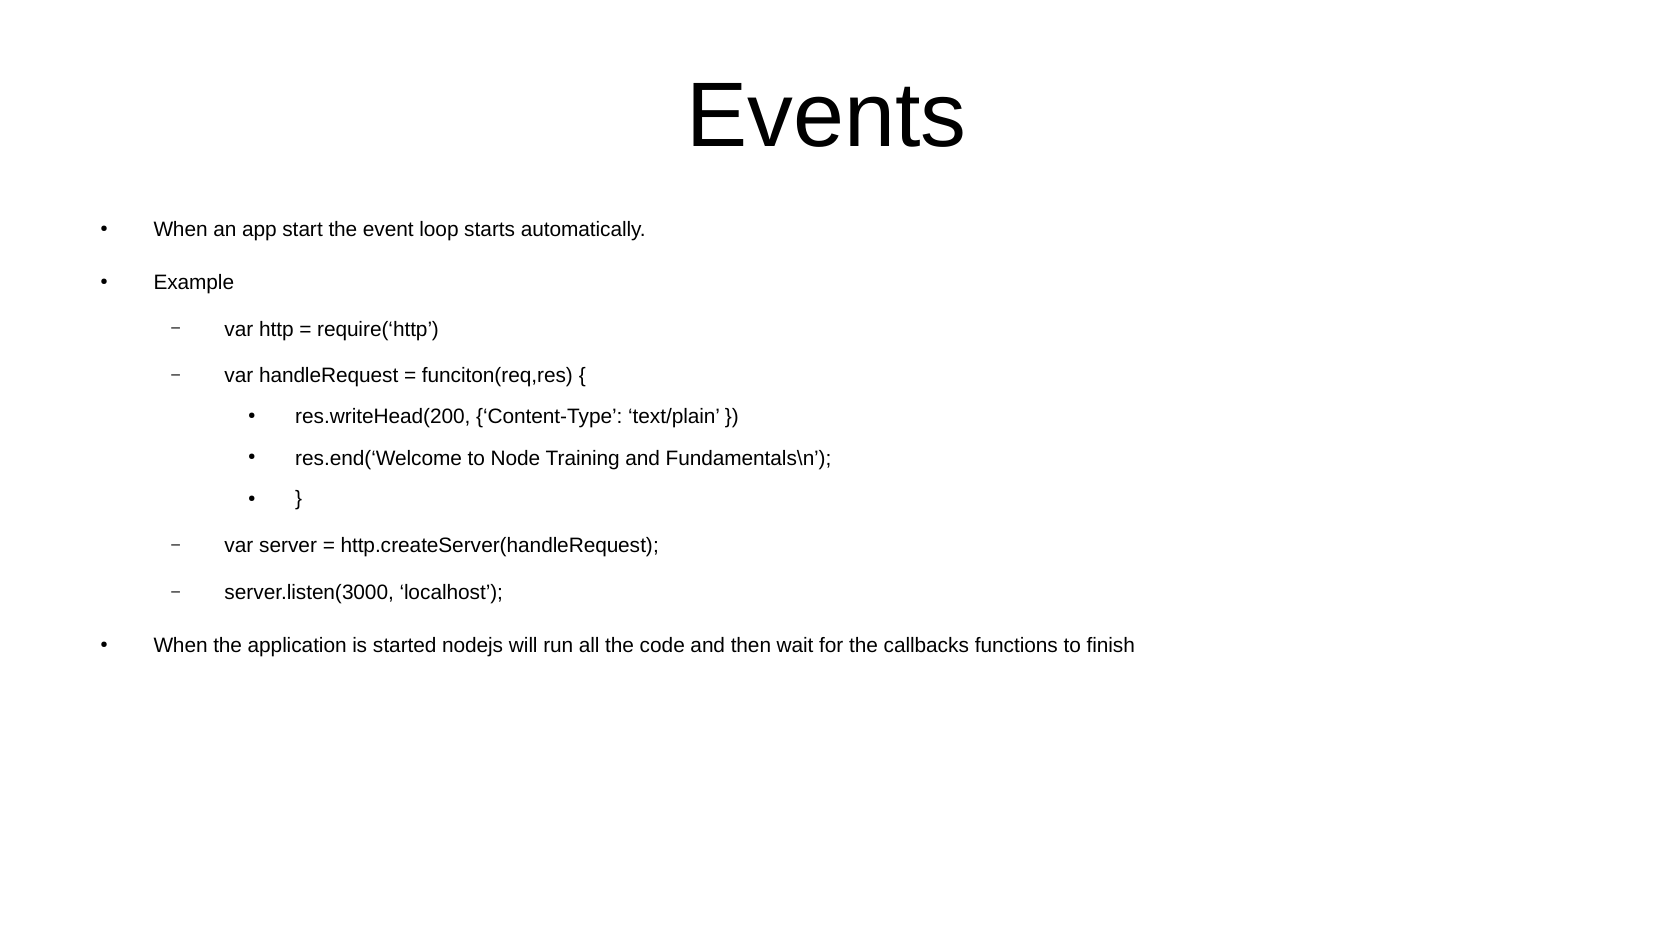

# Events
When an app start the event loop starts automatically.
Example
var http = require(‘http’)
var handleRequest = funciton(req,res) {
res.writeHead(200, {‘Content-Type’: ‘text/plain’ })
res.end(‘Welcome to Node Training and Fundamentals\n’);
}
var server = http.createServer(handleRequest);
server.listen(3000, ‘localhost’);
When the application is started nodejs will run all the code and then wait for the callbacks functions to finish